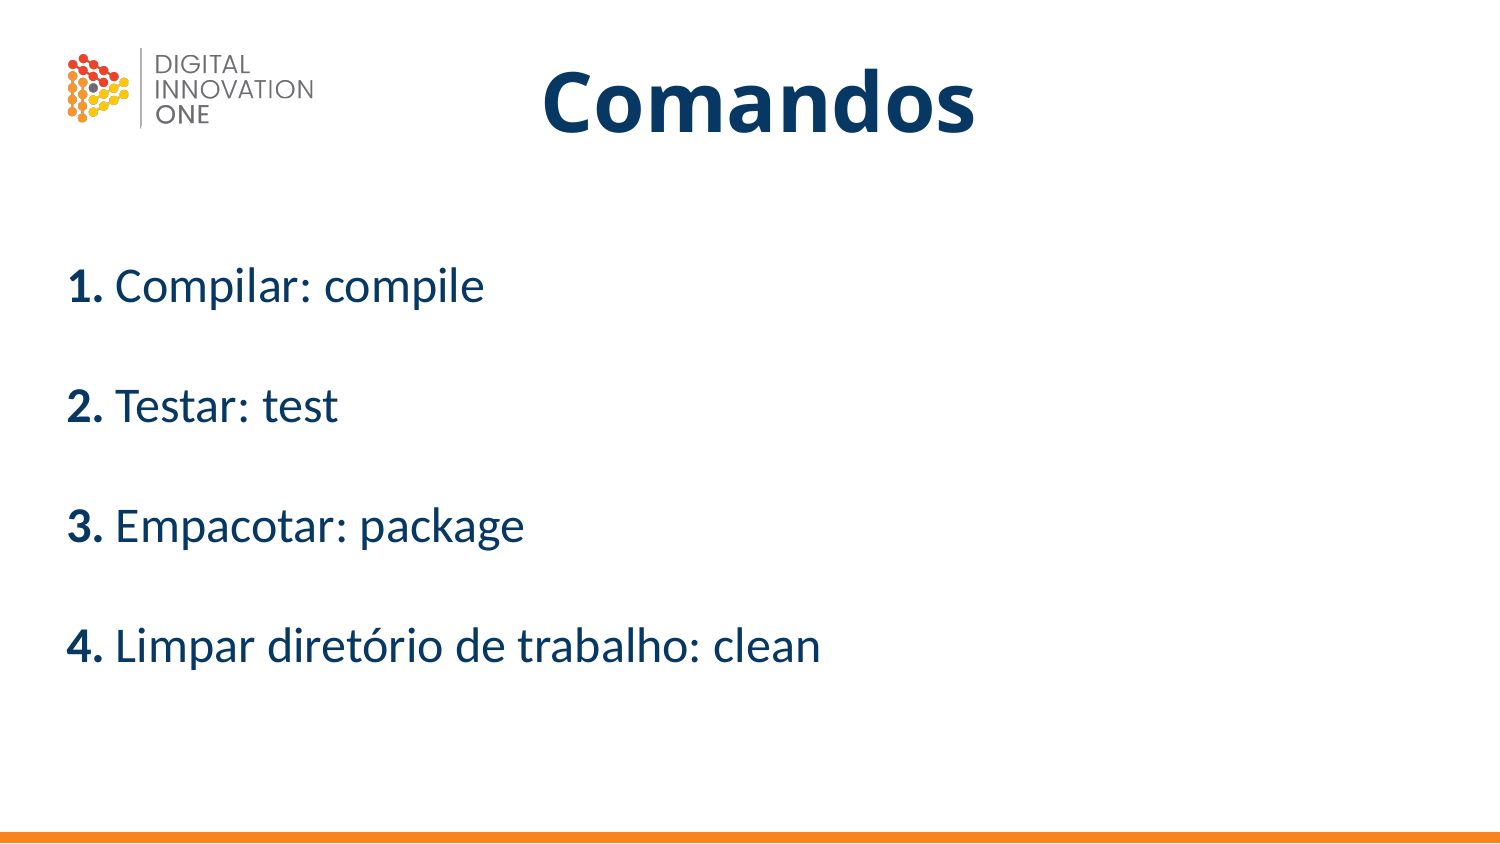

# Comandos
1. Compilar: compile
2. Testar: test
3. Empacotar: package
4. Limpar diretório de trabalho: clean